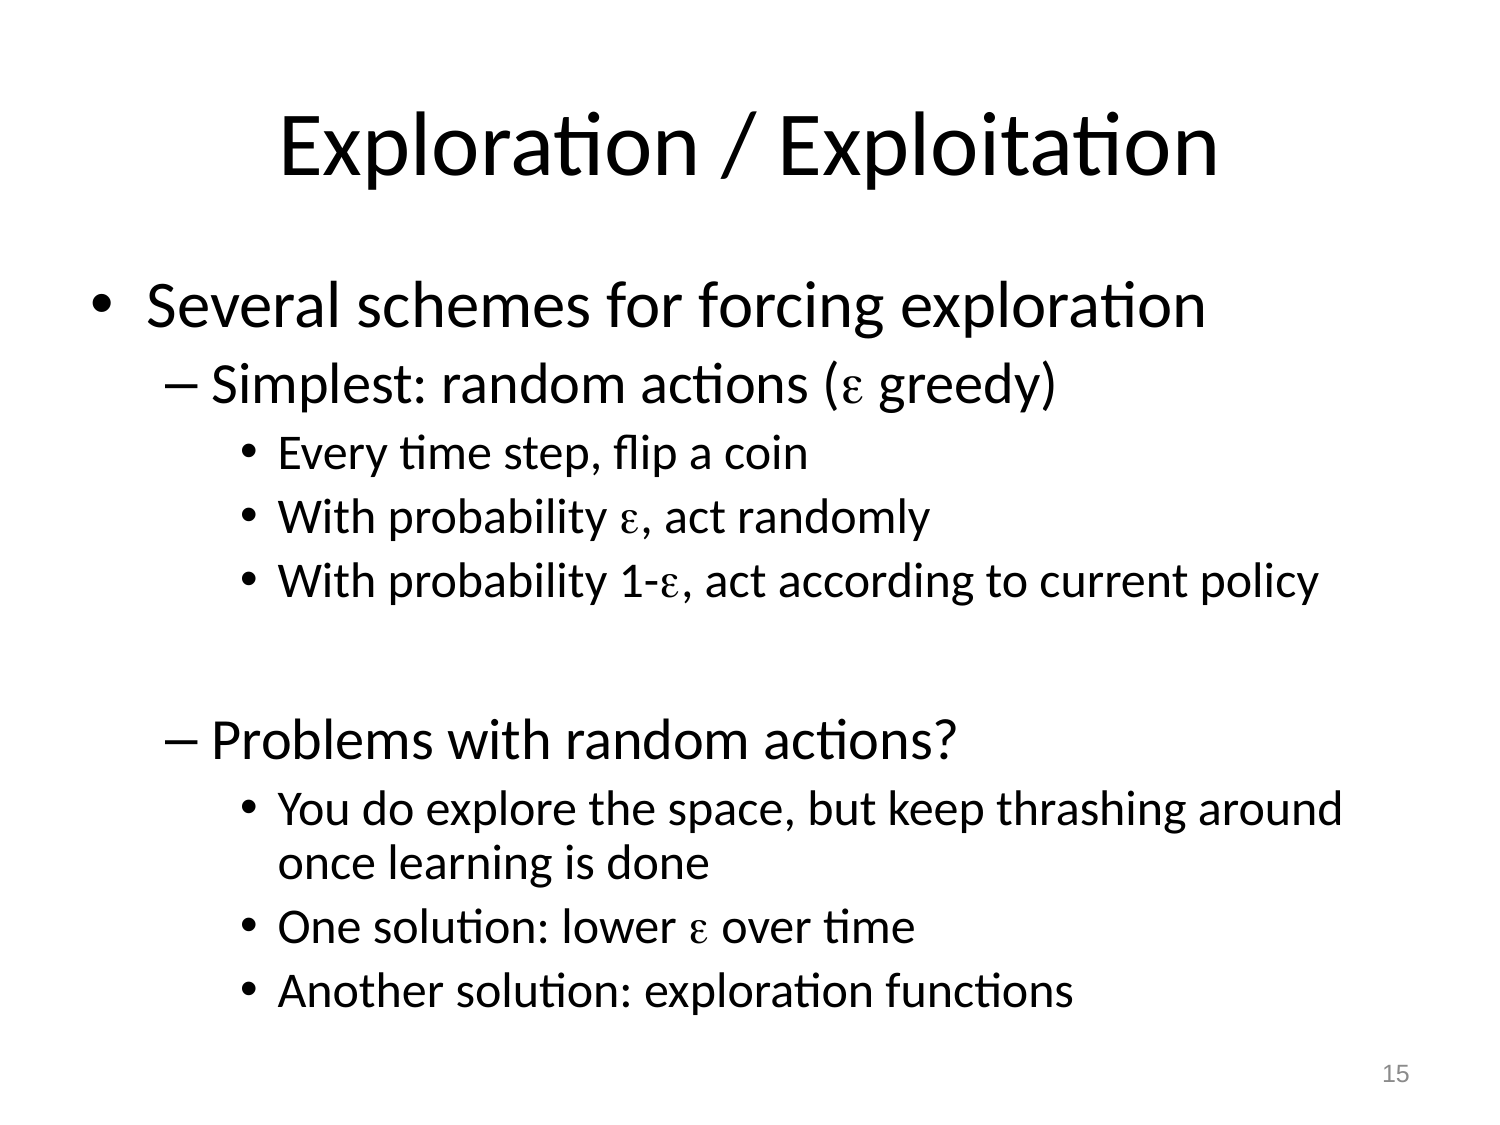

# Exploration / Exploitation
Several schemes for forcing exploration
Simplest: random actions ( greedy)
Every time step, flip a coin
With probability , act randomly
With probability 1-, act according to current policy
Problems with random actions?
You do explore the space, but keep thrashing around once learning is done
One solution: lower  over time
Another solution: exploration functions